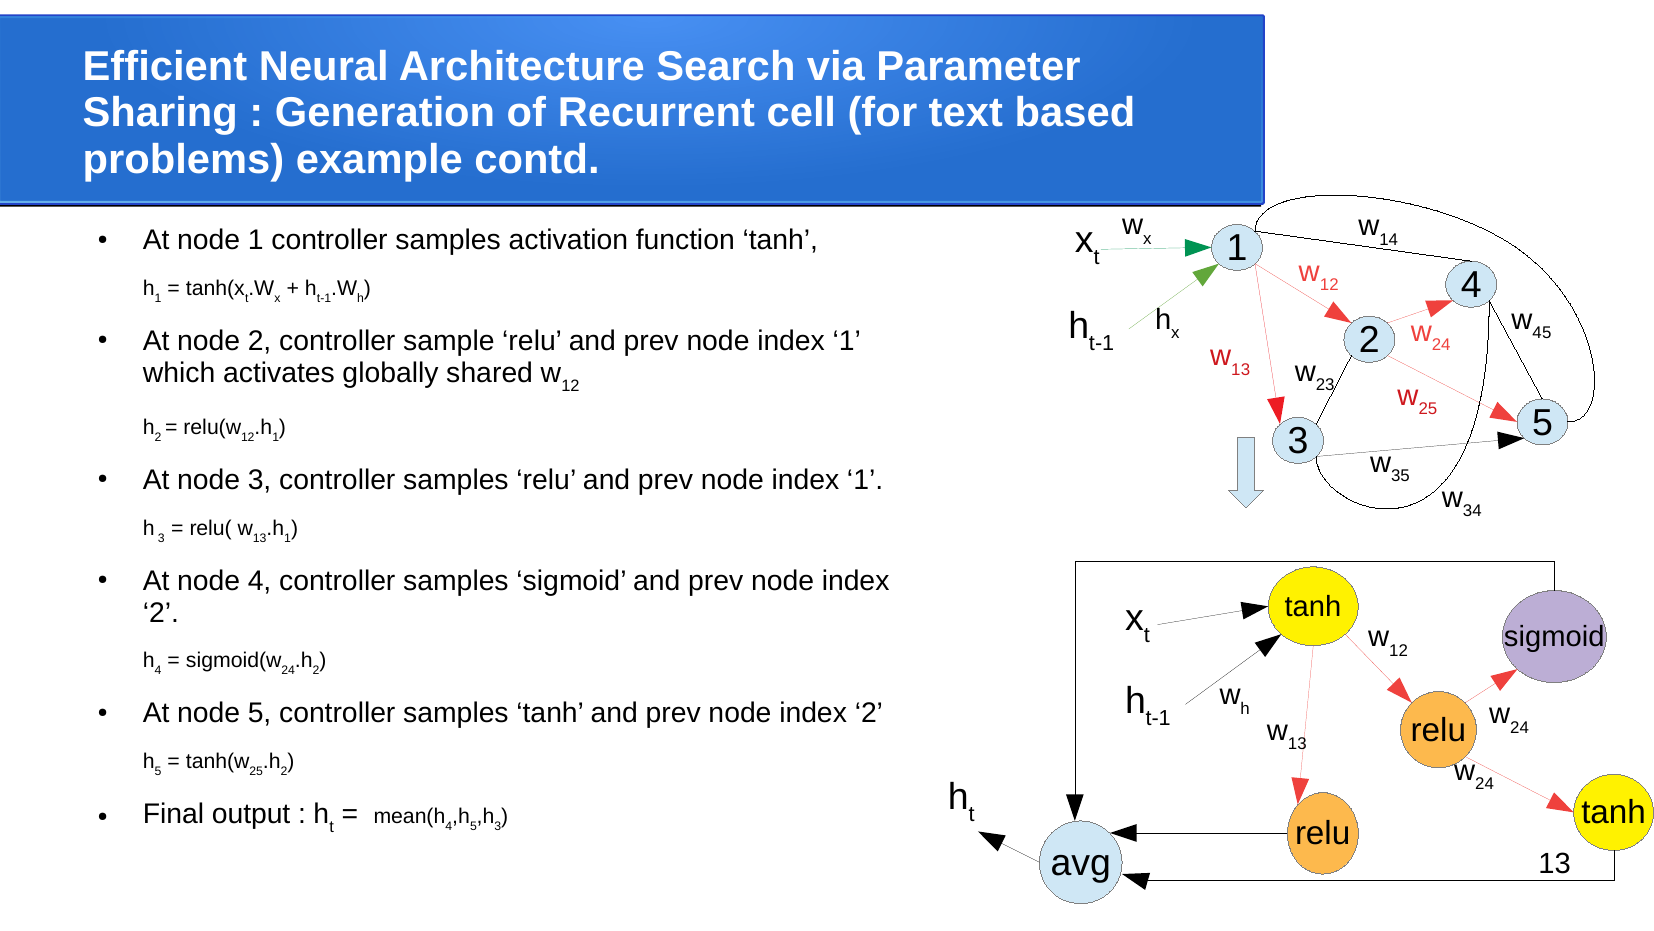

# Efficient Neural Architecture Search via Parameter Sharing : Generation of Recurrent cell (for text based problems) example contd.
wx
w14
xt
At node 1 controller samples activation function ‘tanh’,
h1 = tanh(xt.Wx + ht-1.Wh)
At node 2, controller sample ‘relu’ and prev node index ‘1’ which activates globally shared w12
h2 = relu(w12.h1)
At node 3, controller samples ‘relu’ and prev node index ‘1’.
h 3 = relu( w13.h1)
At node 4, controller samples ‘sigmoid’ and prev node index ‘2’.
h4 = sigmoid(w24.h2)
At node 5, controller samples ‘tanh’ and prev node index ‘2’
h5 = tanh(w25.h2)
Final output : ht = mean(h4,h5,h3)
1
w12
4
hx
w45
ht-1
w24
2
w13
w23
w25
5
3
w35
w34
tanh
xt
sigmoid
w12
wh
ht-1
w24
relu
w13
w24
ht
tanh
relu
avg
13